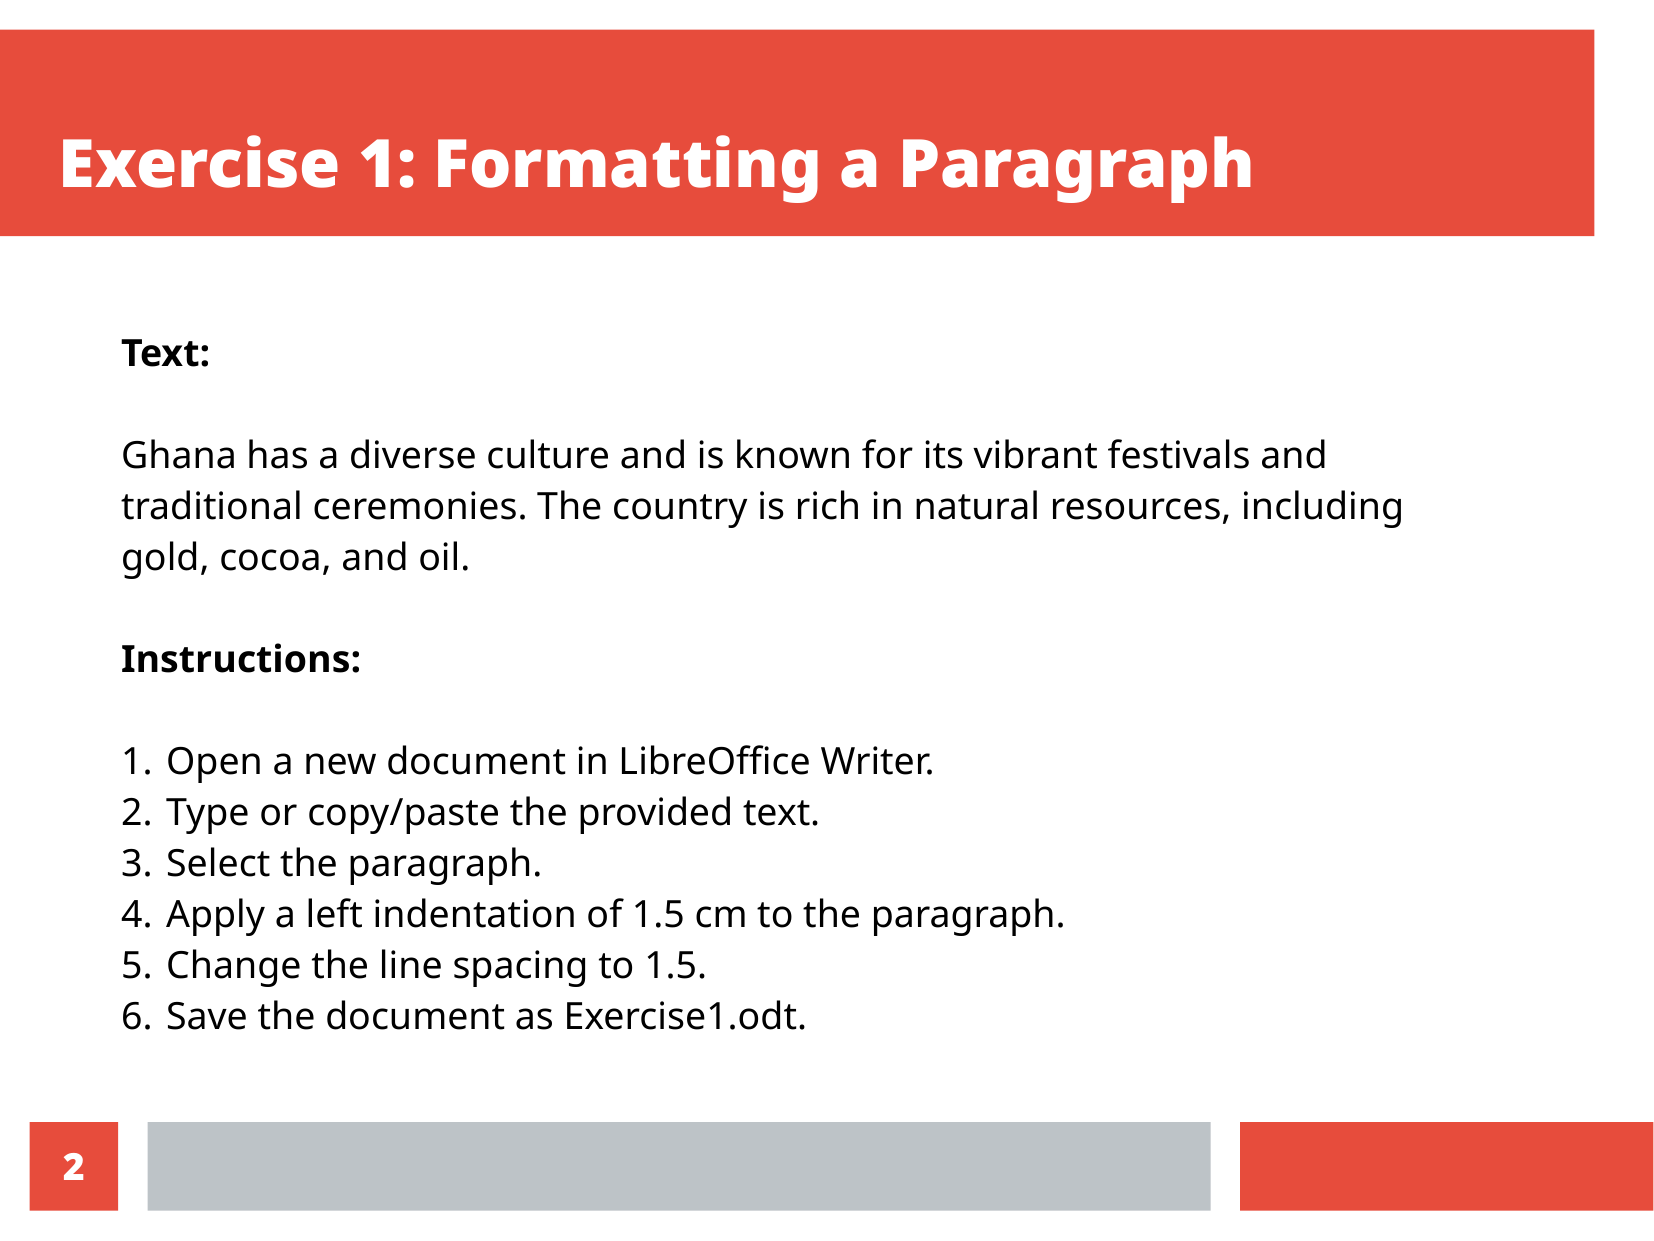

# Exercise 1: Formatting a Paragraph
Text:
Ghana has a diverse culture and is known for its vibrant festivals and traditional ceremonies. The country is rich in natural resources, including gold, cocoa, and oil.
Instructions:
 Open a new document in LibreOffice Writer.
 Type or copy/paste the provided text.
 Select the paragraph.
 Apply a left indentation of 1.5 cm to the paragraph.
 Change the line spacing to 1.5.
 Save the document as Exercise1.odt.
2